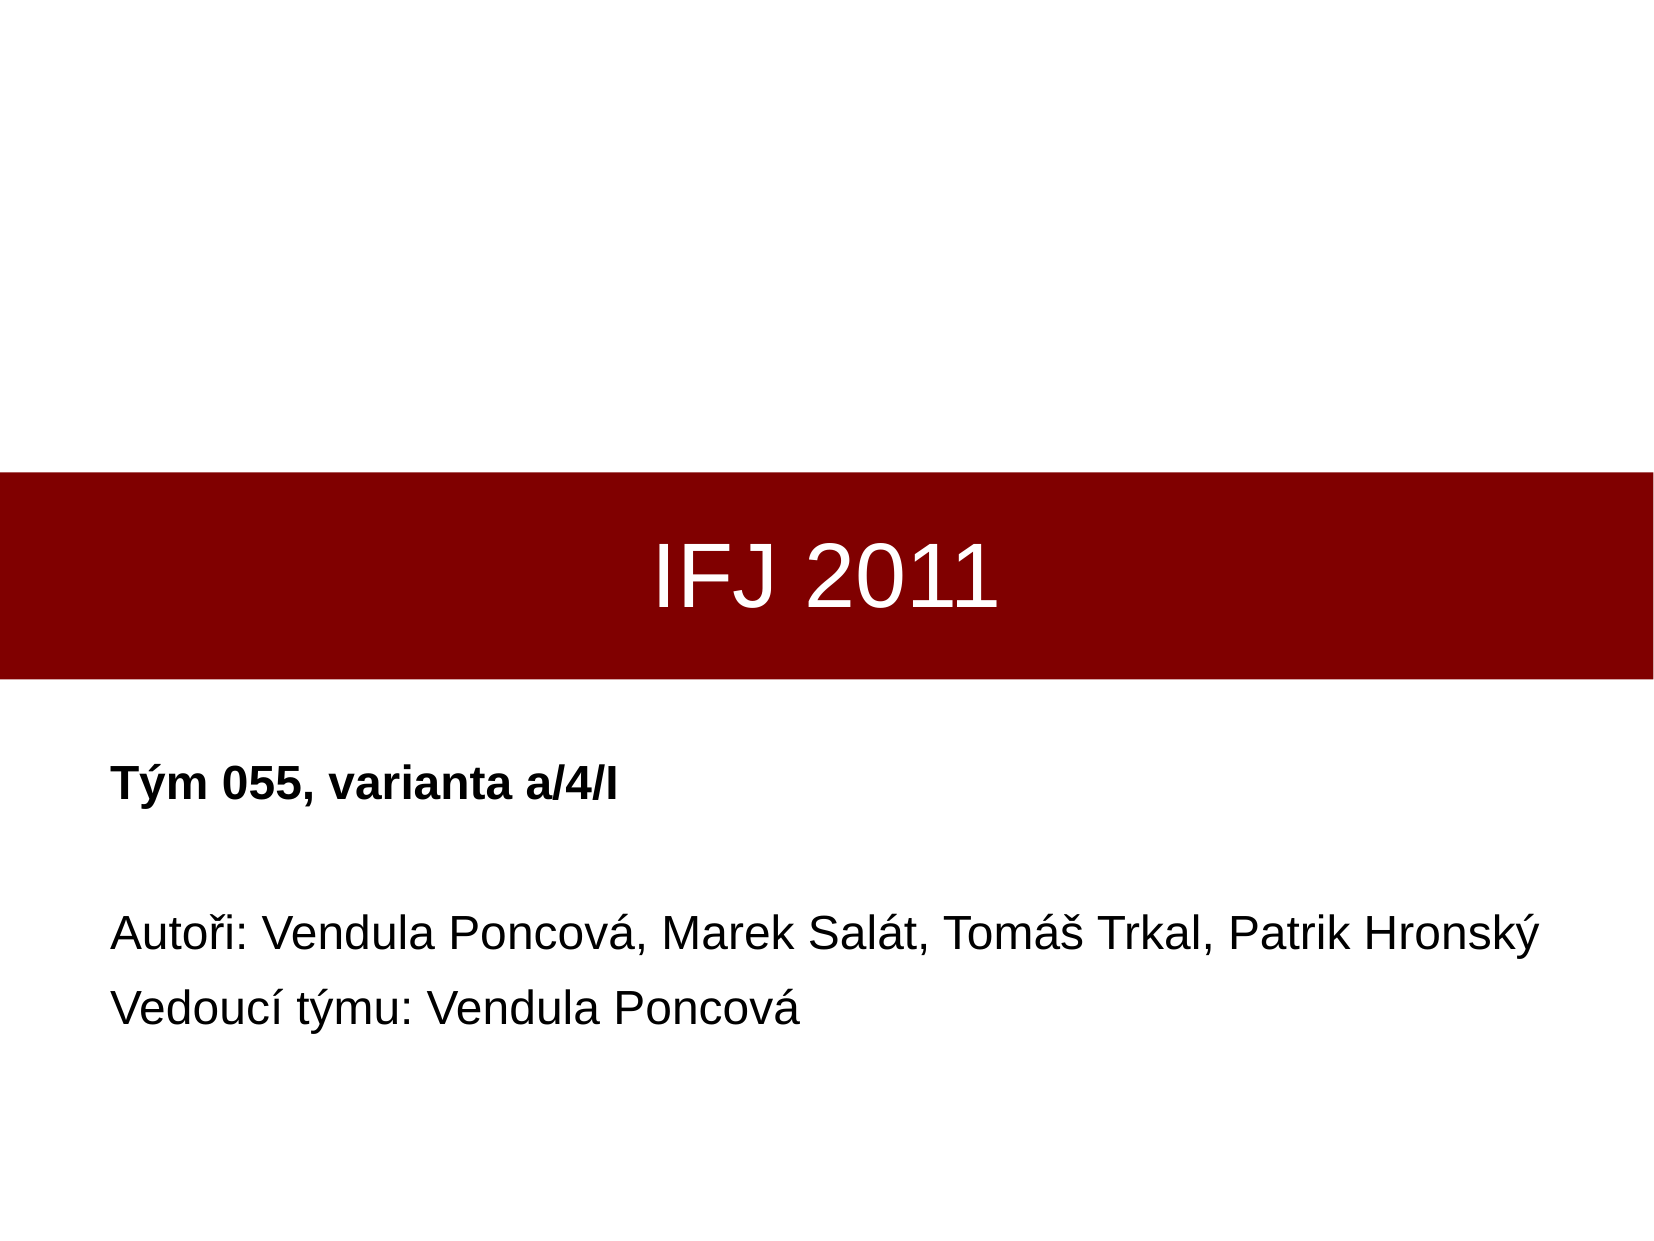

# IFJ 2011
Tým 055, varianta a/4/I
Autoři: Vendula Poncová, Marek Salát, Tomáš Trkal, Patrik Hronský
Vedoucí týmu: Vendula Poncová